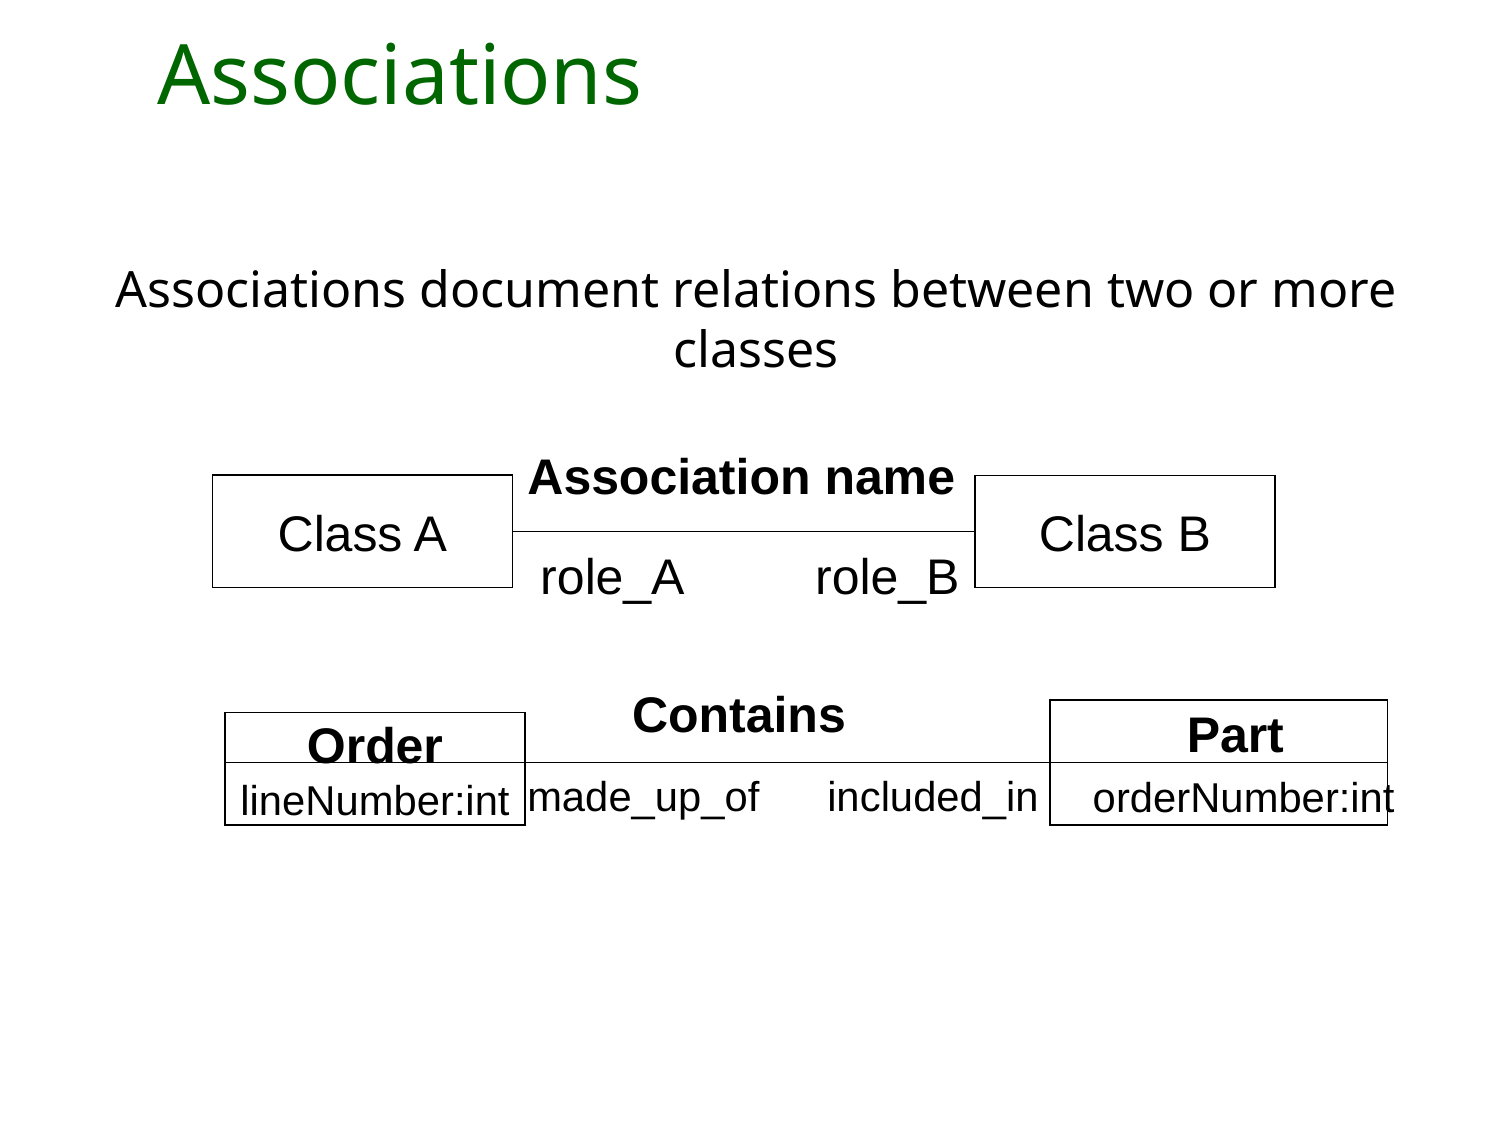

# Associations
Associations document relations between two or more classes
Association name
Class A
Class B
role_A
role_B
Contains
Part
 orderNumber:int
Order
lineNumber:int
made_up_of
included_in